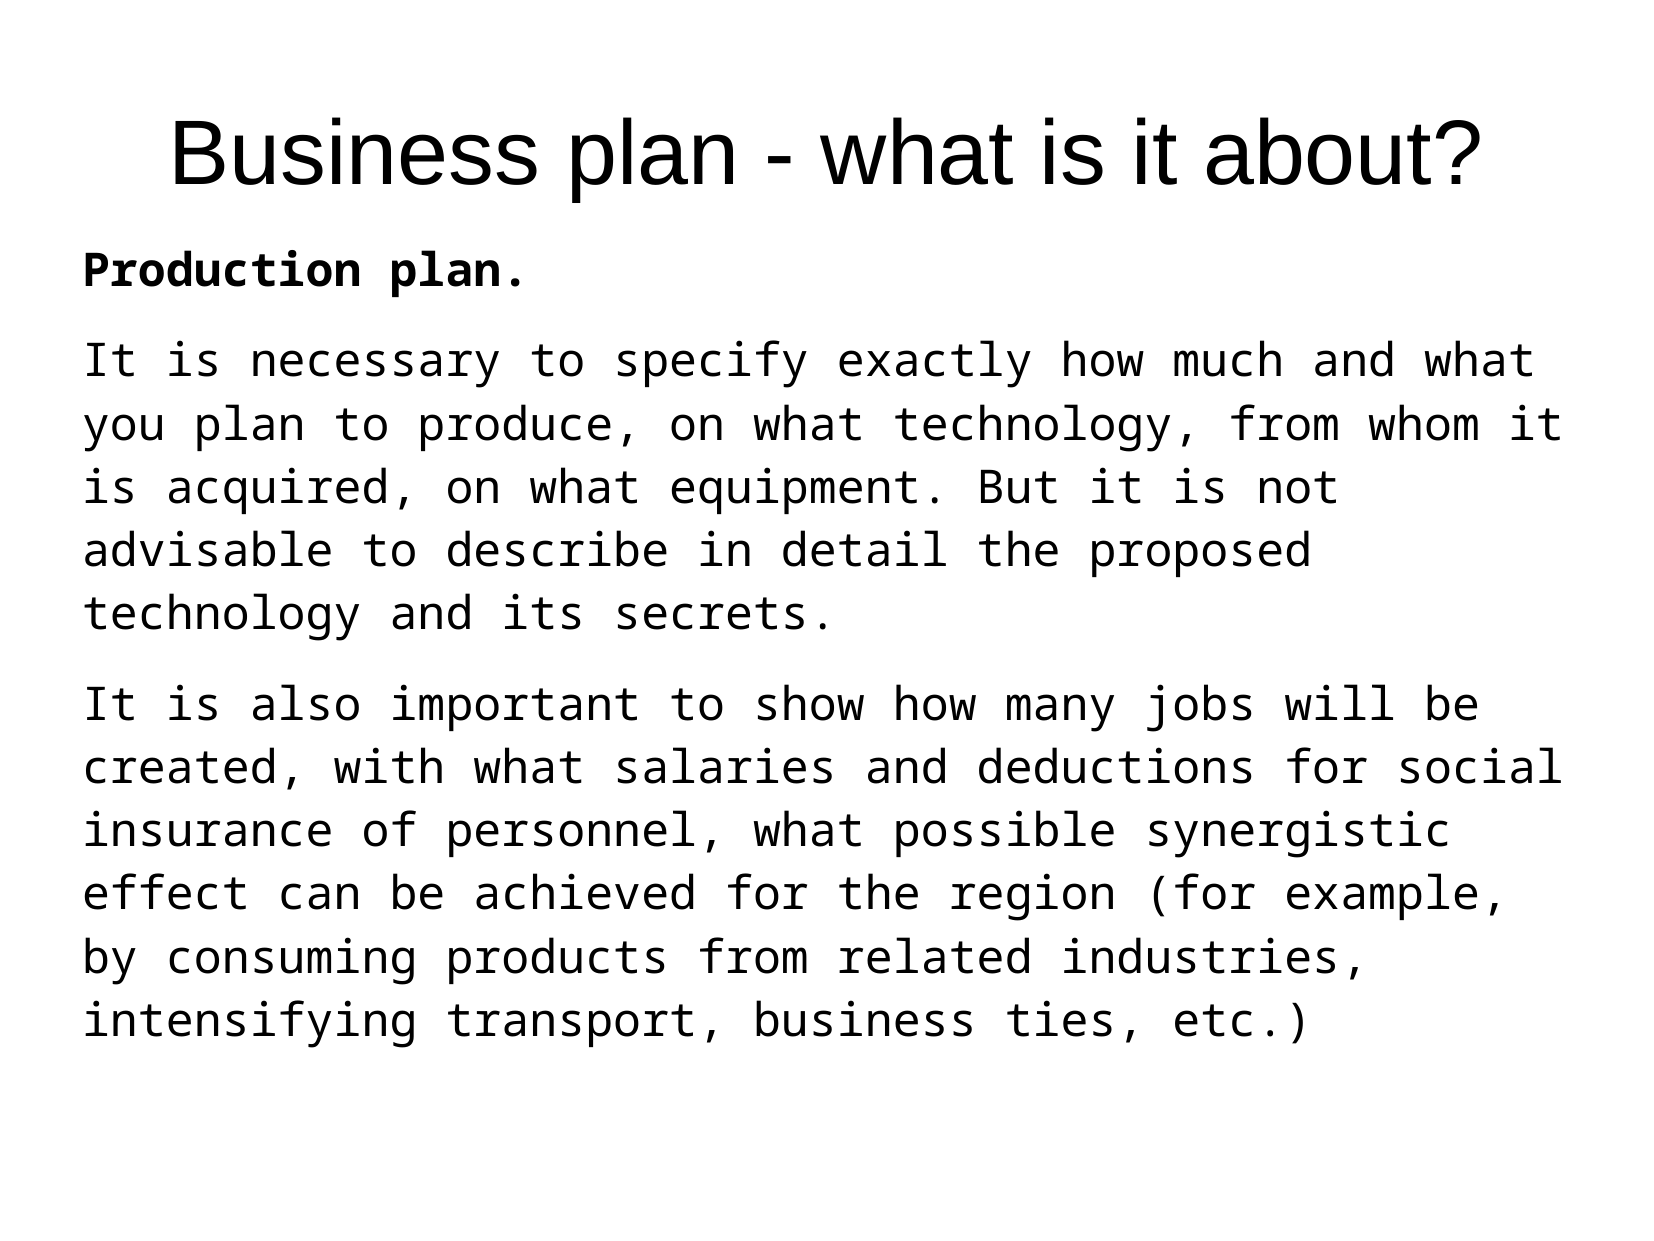

# Business plan - what is it about?
Production plan.
It is necessary to specify exactly how much and what you plan to produce, on what technology, from whom it is acquired, on what equipment. But it is not advisable to describe in detail the proposed technology and its secrets.
It is also important to show how many jobs will be created, with what salaries and deductions for social insurance of personnel, what possible synergistic effect can be achieved for the region (for example, by consuming products from related industries, intensifying transport, business ties, etc.)